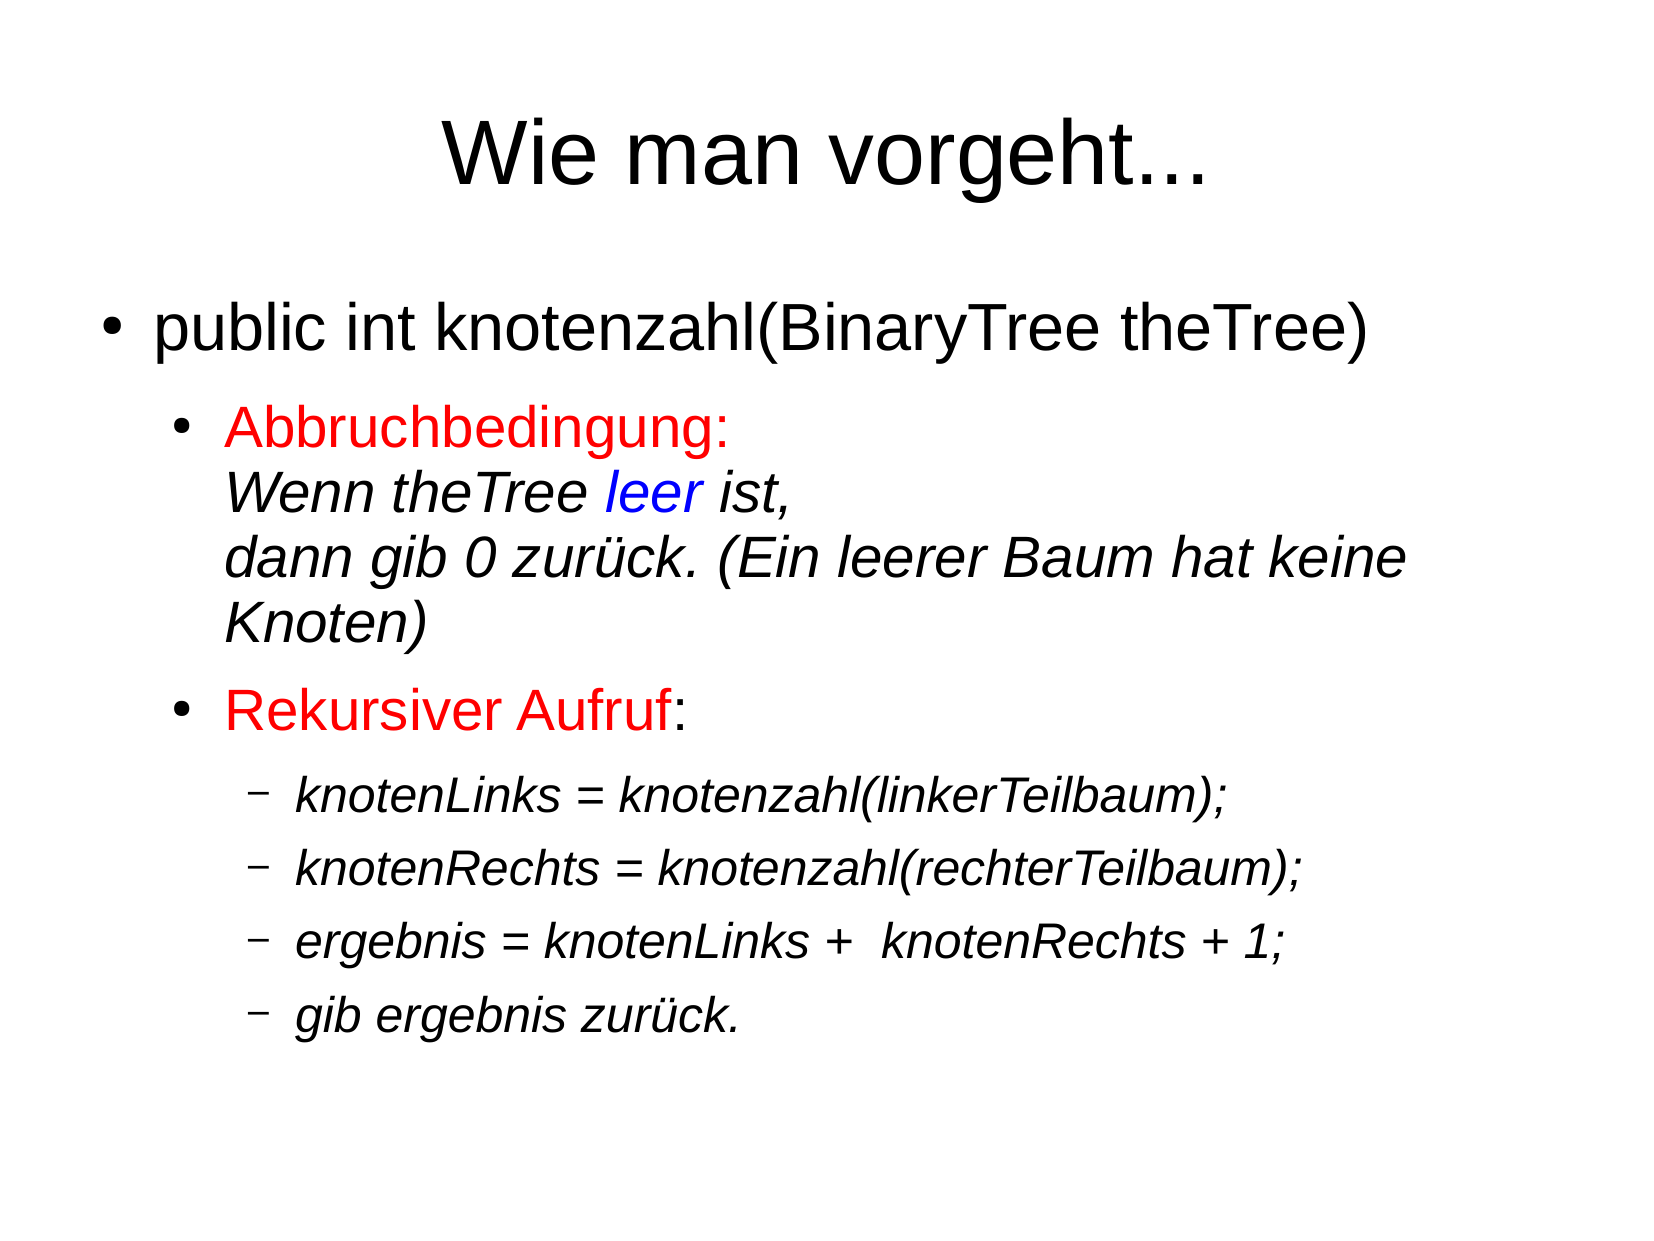

# Wie man vorgeht...
public int knotenzahl(BinaryTree theTree)
Abbruchbedingung:
Wenn theTree leer ist,
dann gib 0 zurück. (Ein leerer Baum hat keine Knoten)
Rekursiver Aufruf:
knotenLinks = knotenzahl(linkerTeilbaum);
knotenRechts = knotenzahl(rechterTeilbaum);
ergebnis = knotenLinks + knotenRechts + 1;
gib ergebnis zurück.